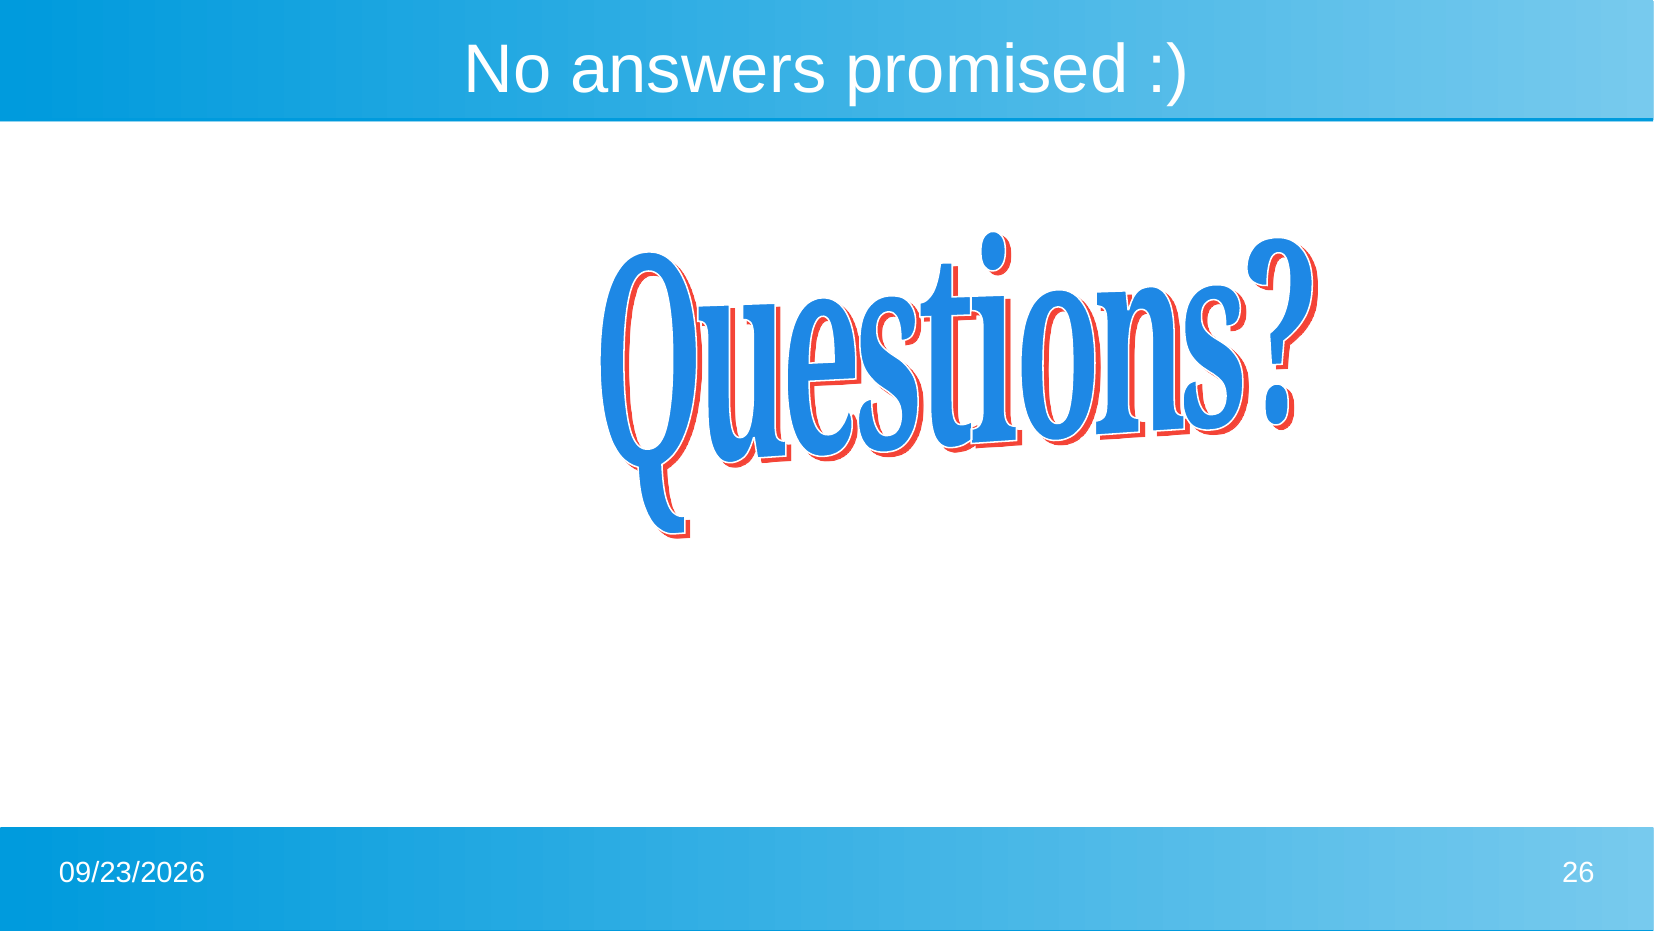

# No answers promised :)
Questions?
26